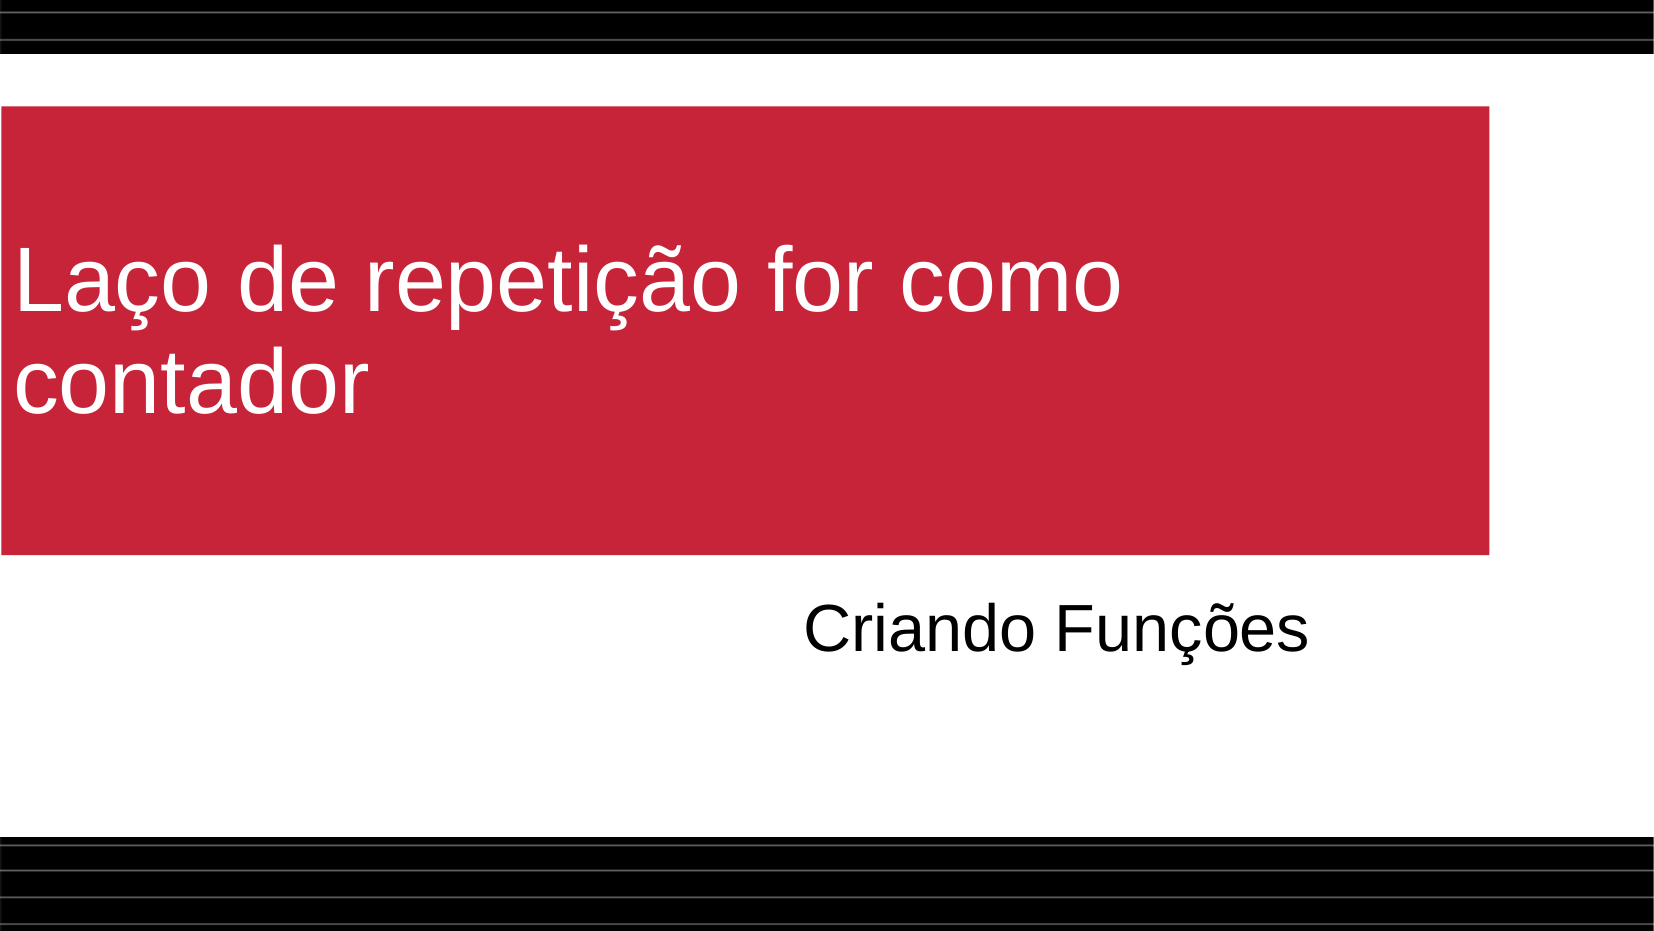

# Laço de repetição for como contador
Criando Funções